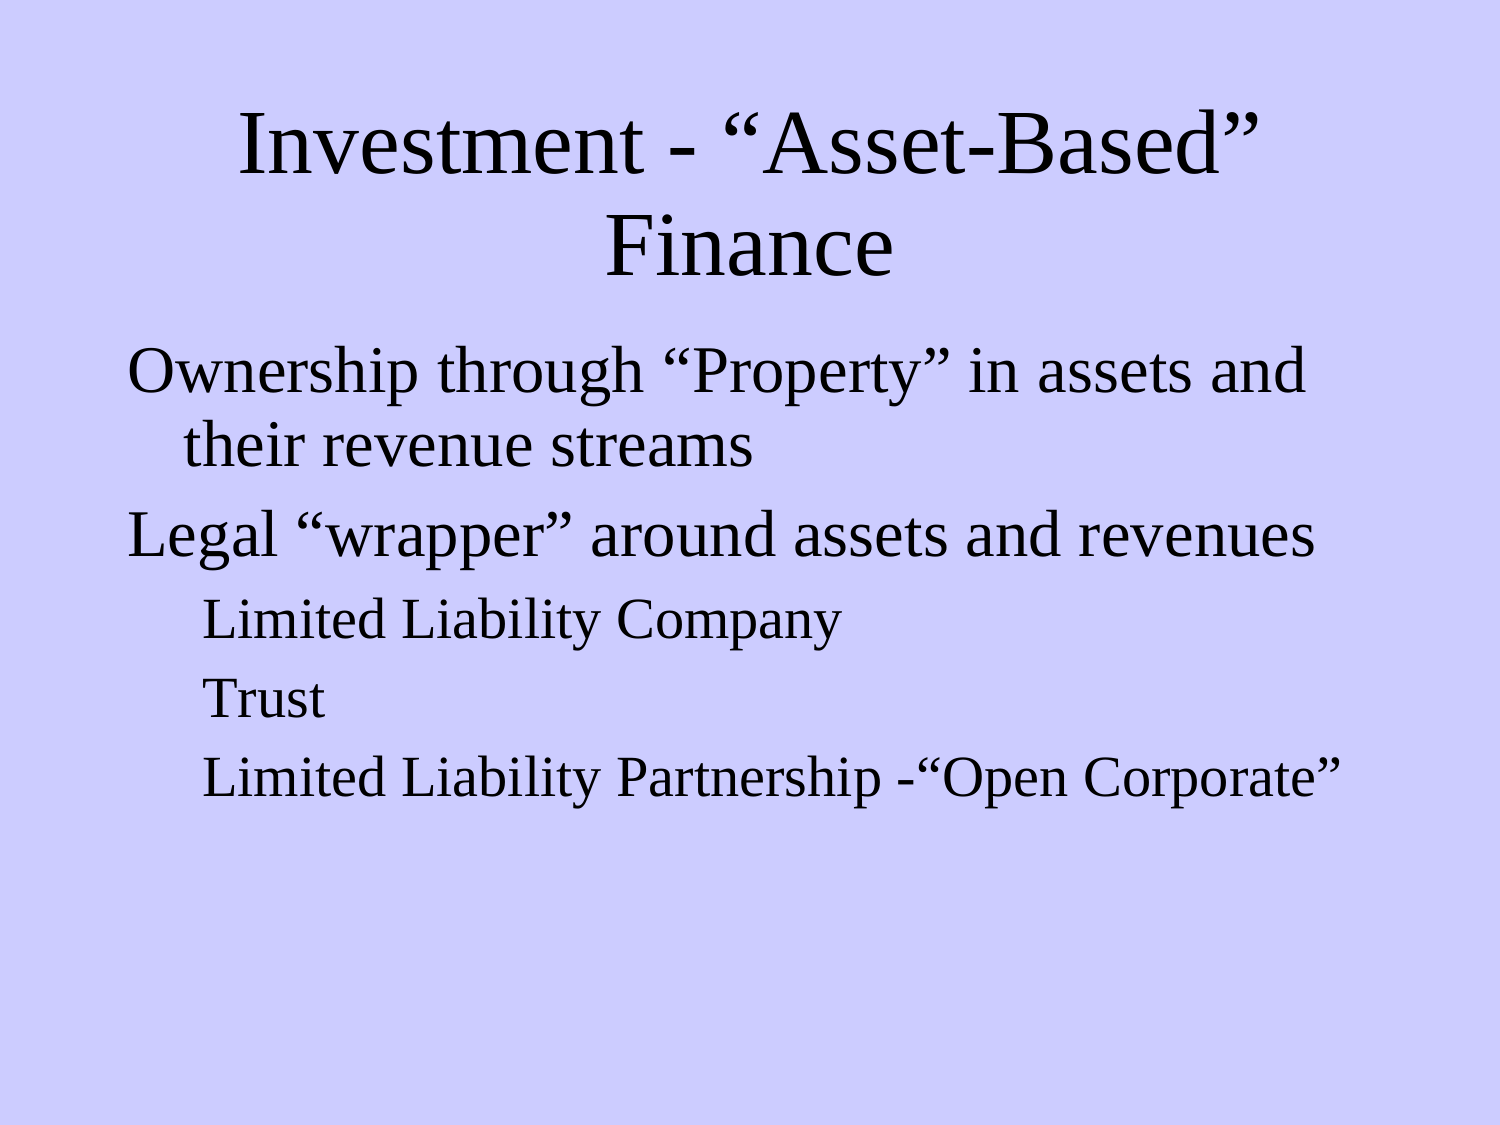

# Investment - “Asset-Based” Finance
Ownership through “Property” in assets and their revenue streams
Legal “wrapper” around assets and revenues
Limited Liability Company
Trust
Limited Liability Partnership -“Open Corporate”